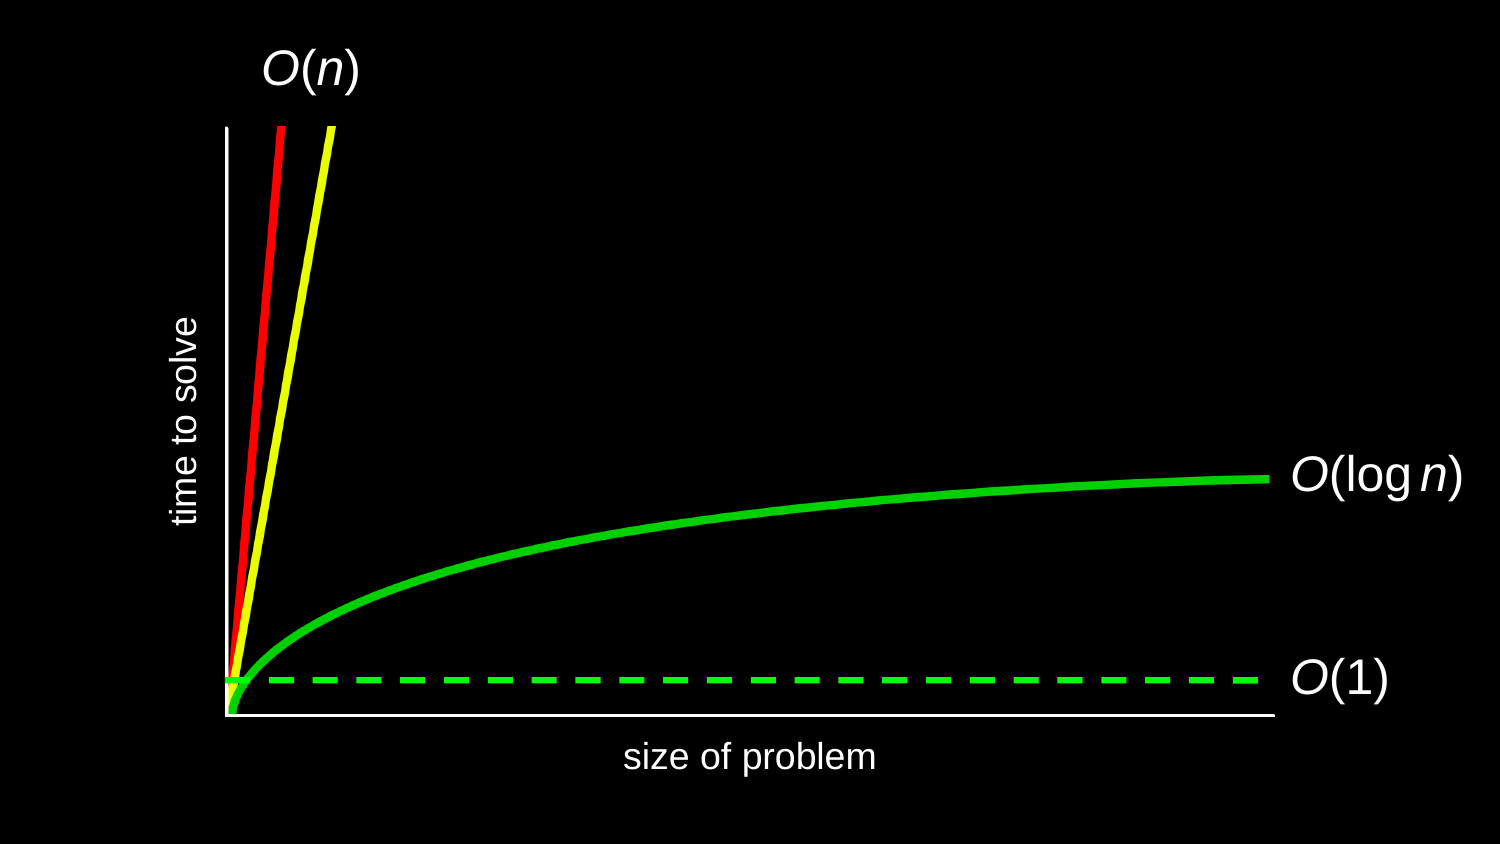

O(n)
time to solve
O(log n)
O(1)
size of problem